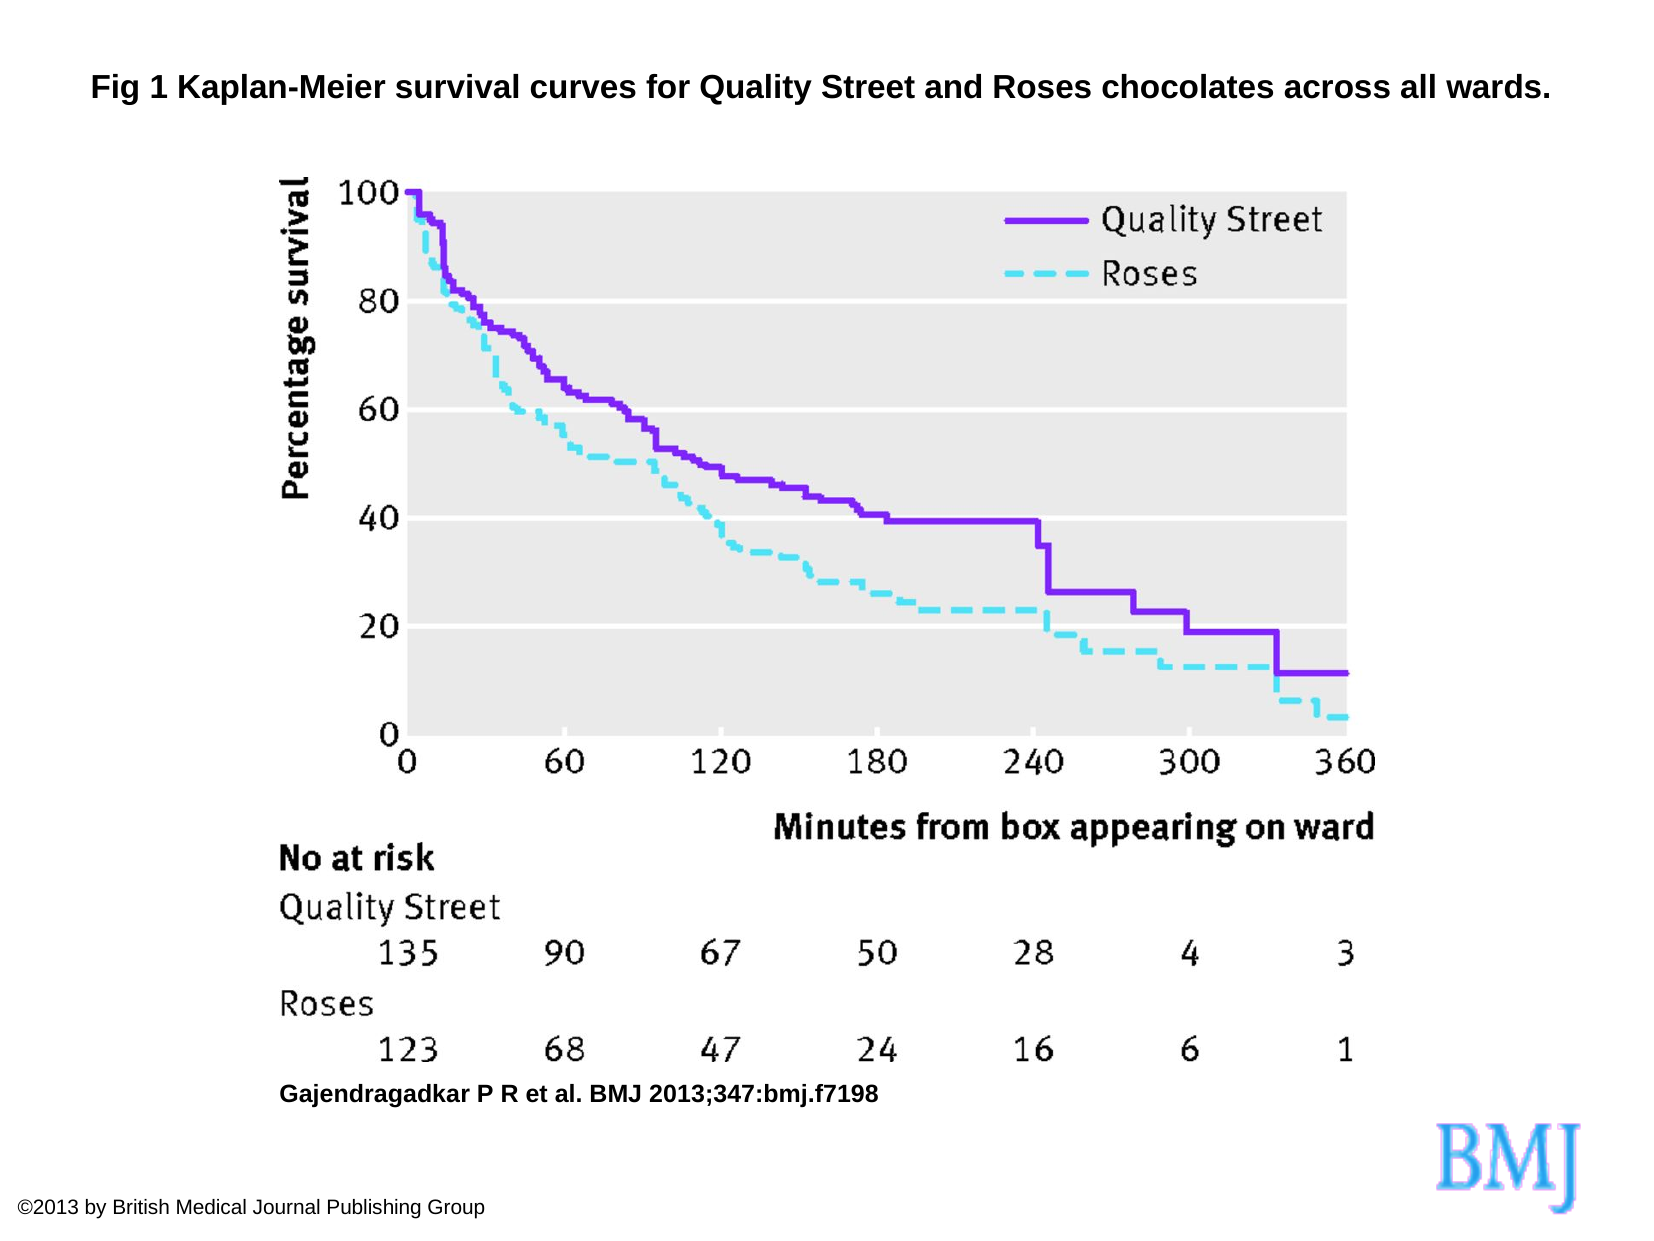

Fig 1 Kaplan-Meier survival curves for Quality Street and Roses chocolates across all wards.
Gajendragadkar P R et al. BMJ 2013;347:bmj.f7198
©2013 by British Medical Journal Publishing Group